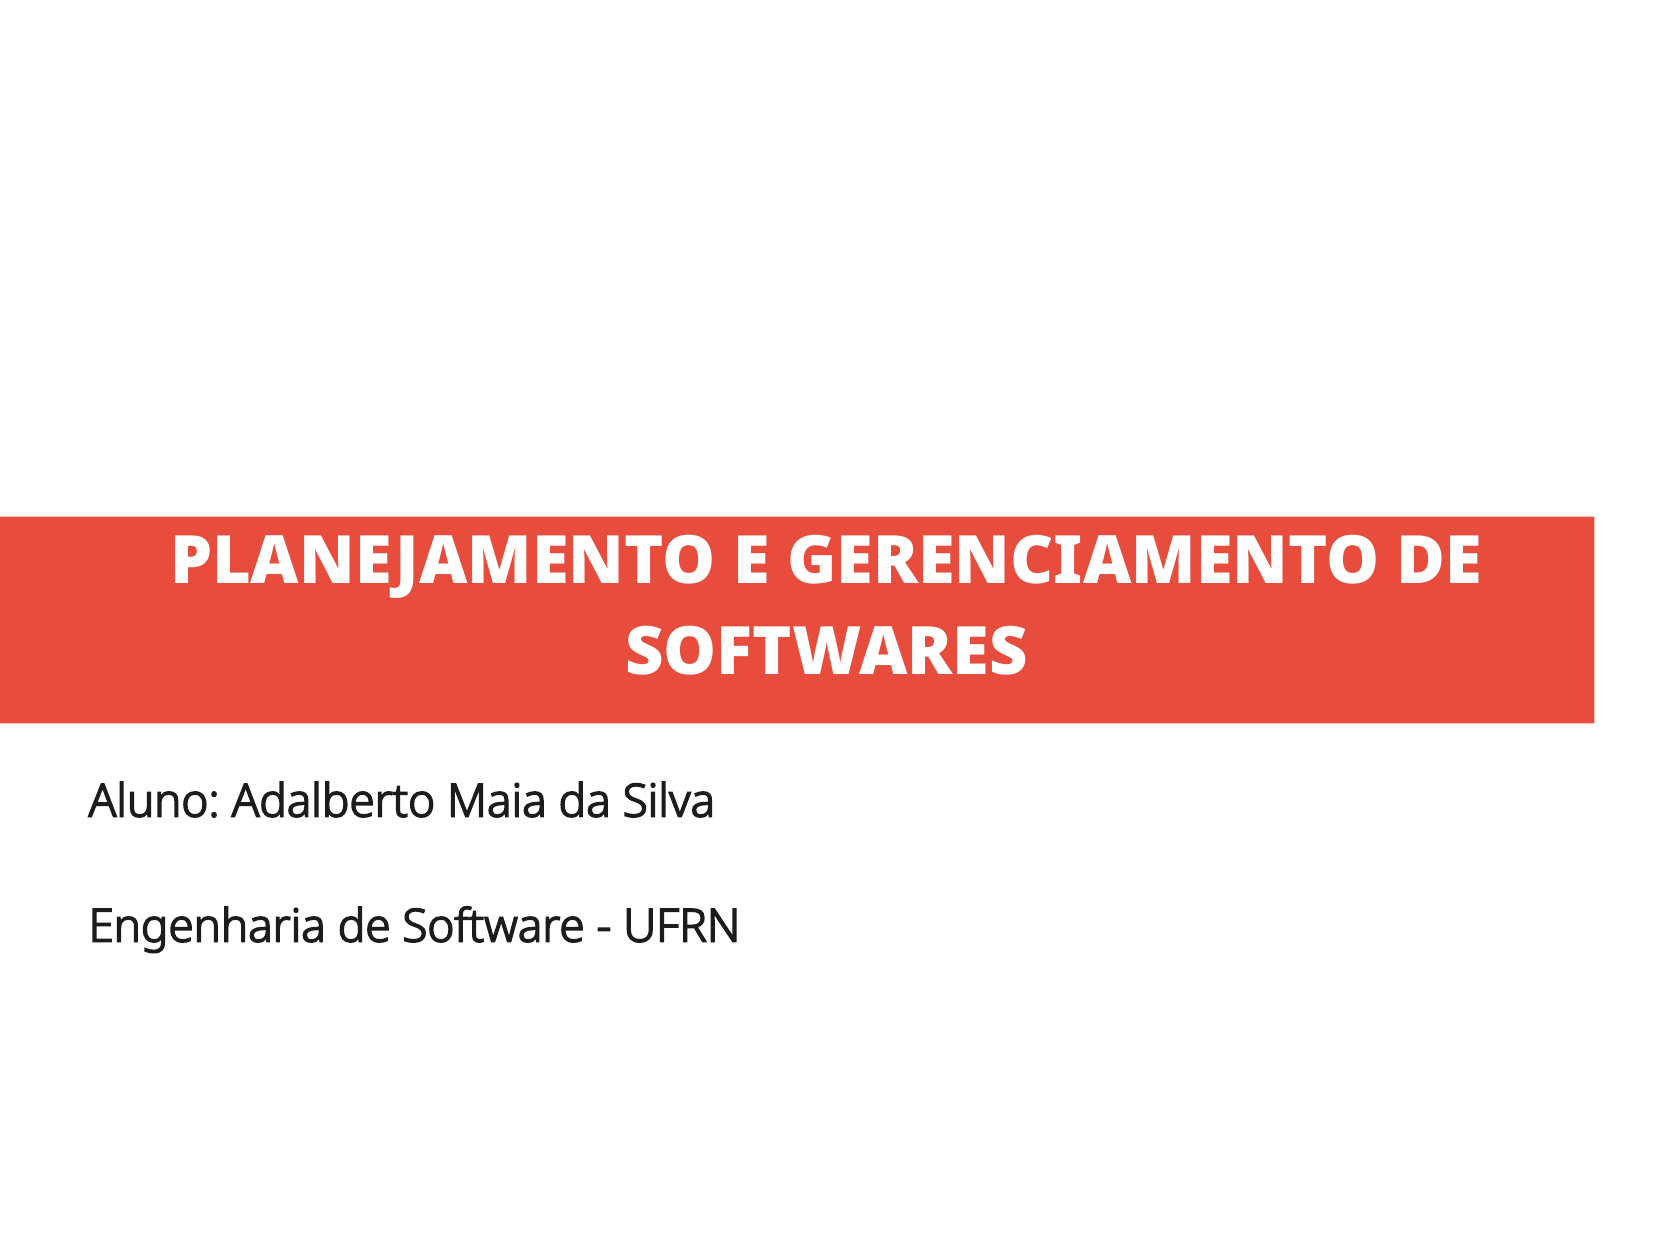

# PLANEJAMENTO E GERENCIAMENTO DE SOFTWARES
Aluno: Adalberto Maia da Silva
Engenharia de Software - UFRN